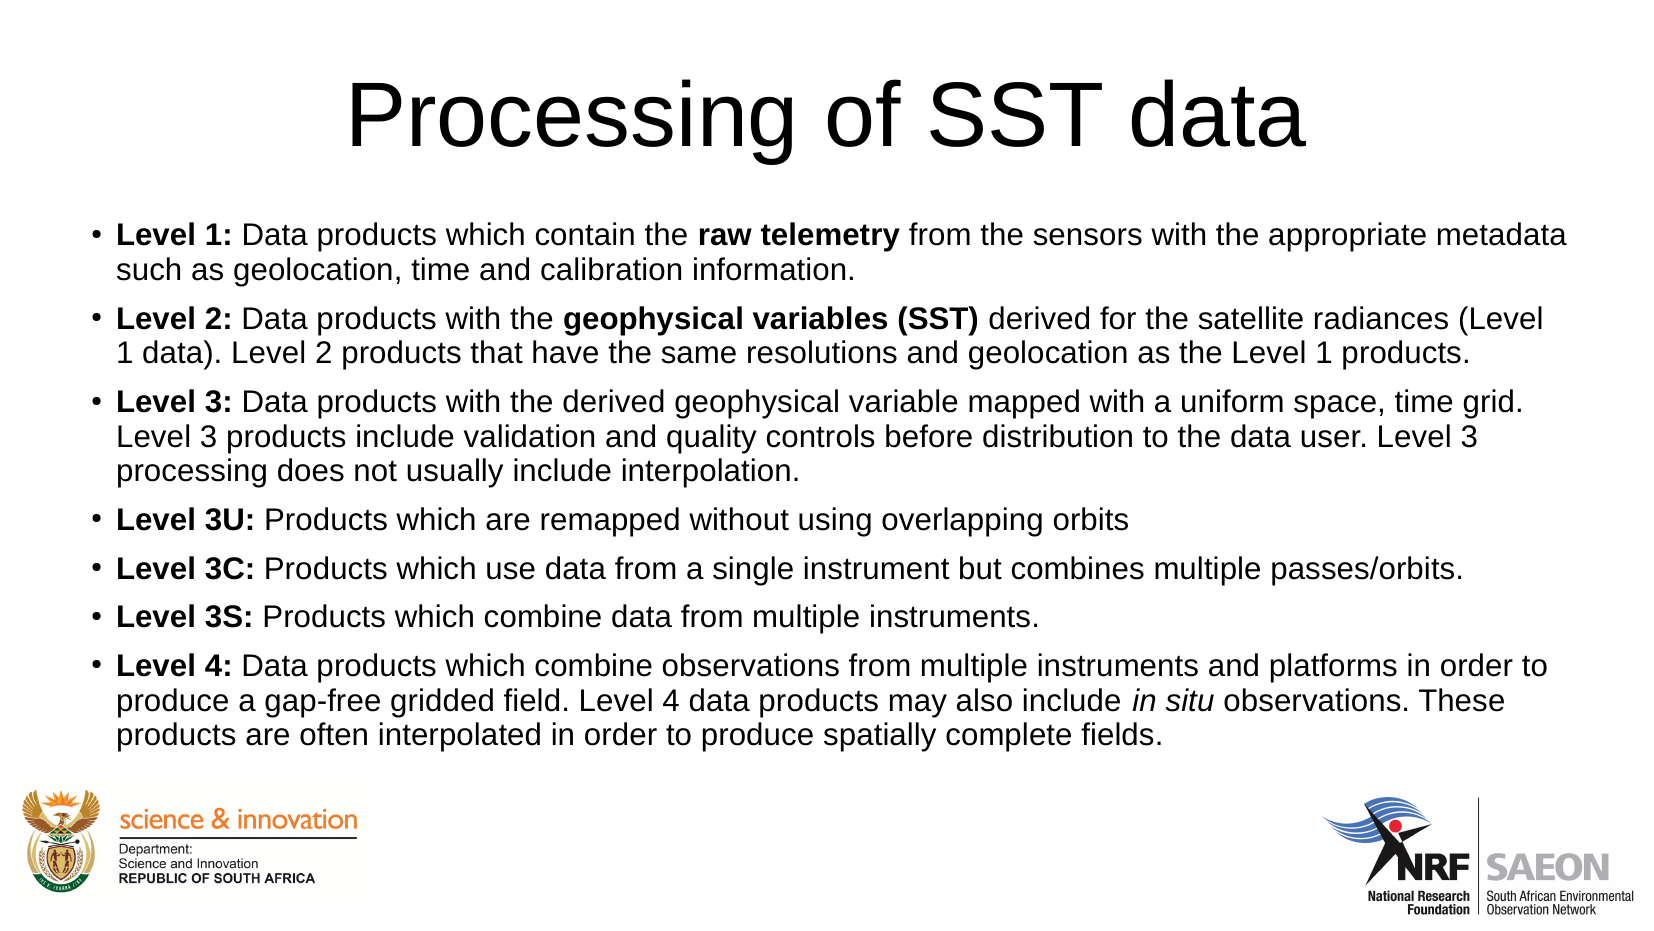

# Processing of SST data
Level 1: Data products which contain the raw telemetry from the sensors with the appropriate metadata such as geolocation, time and calibration information.
Level 2: Data products with the geophysical variables (SST) derived for the satellite radiances (Level 1 data). Level 2 products that have the same resolutions and geolocation as the Level 1 products.
Level 3: Data products with the derived geophysical variable mapped with a uniform space, time grid. Level 3 products include validation and quality controls before distribution to the data user. Level 3 processing does not usually include interpolation.
Level 3U: Products which are remapped without using overlapping orbits
Level 3C: Products which use data from a single instrument but combines multiple passes/orbits.
Level 3S: Products which combine data from multiple instruments.
Level 4: Data products which combine observations from multiple instruments and platforms in order to produce a gap-free gridded field. Level 4 data products may also include in situ observations. These products are often interpolated in order to produce spatially complete fields.